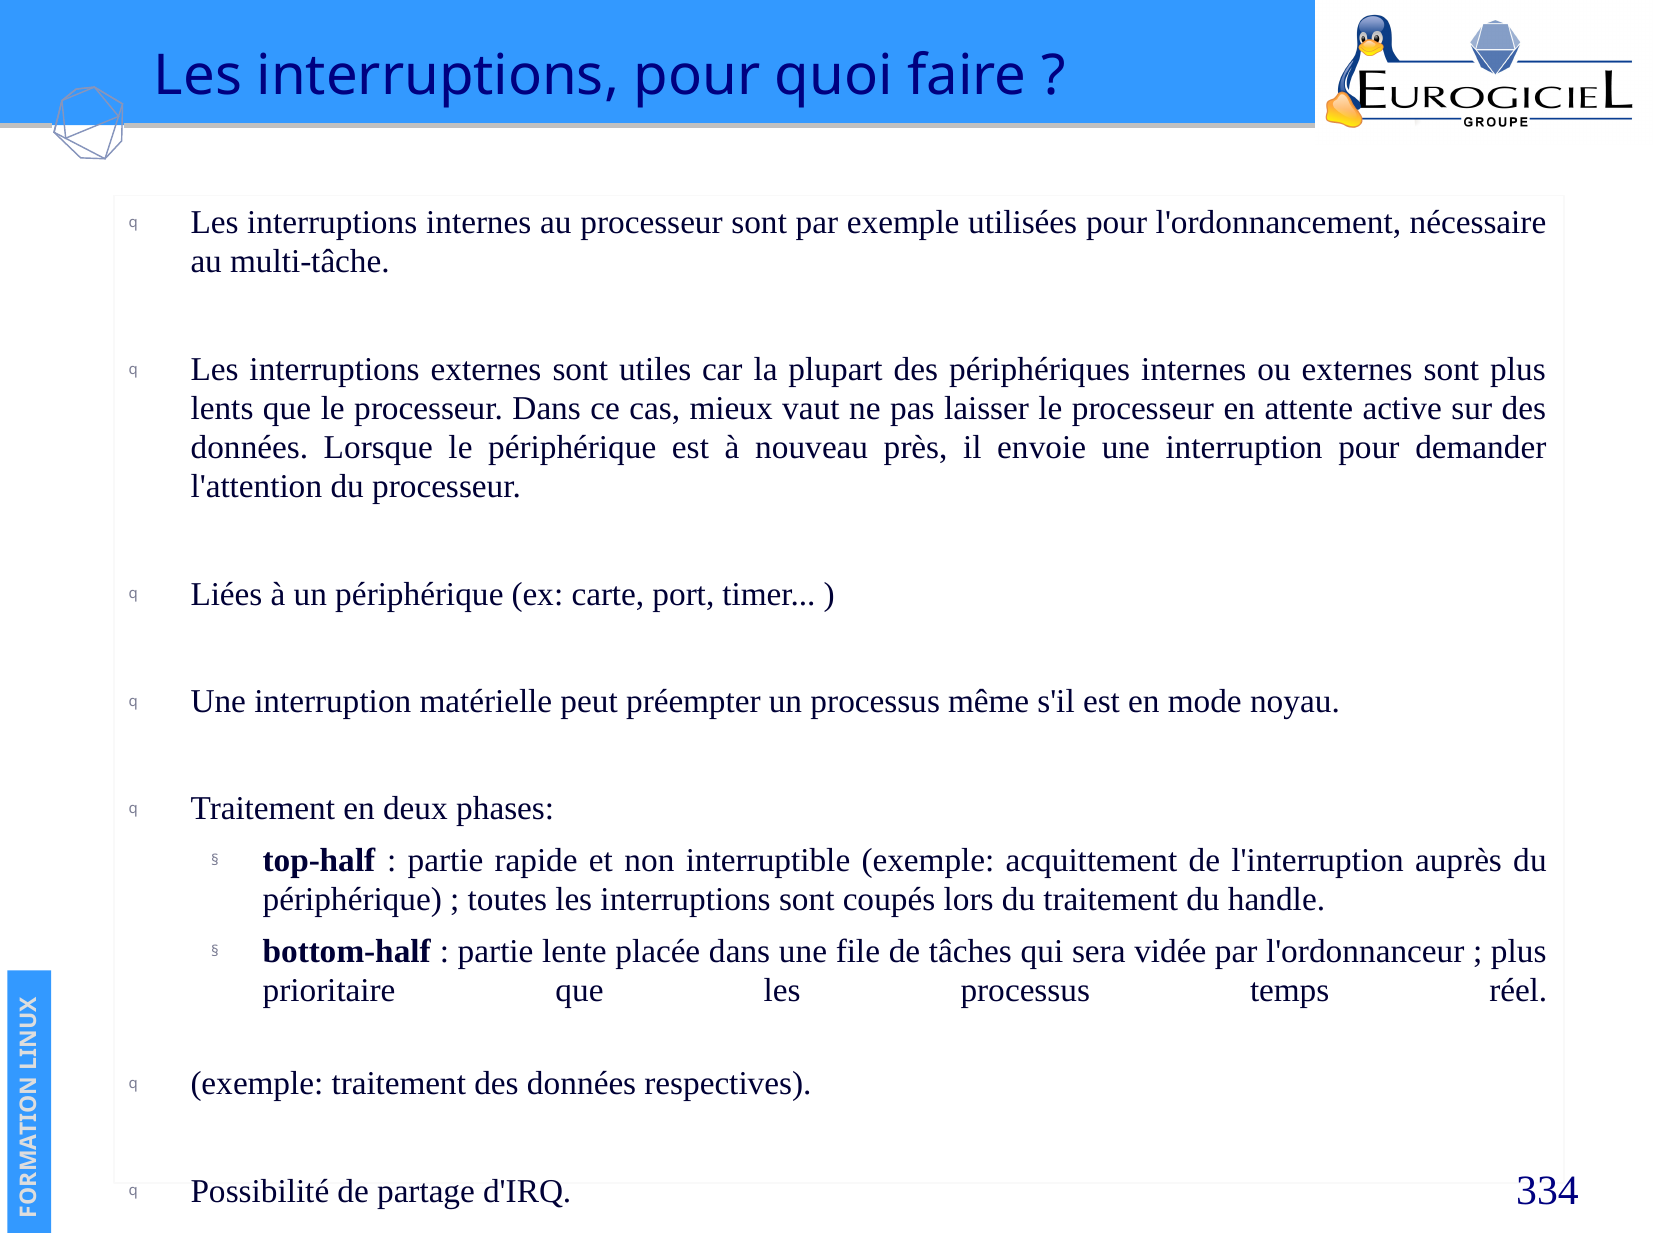

# Les interruptions, pour quoi faire ?
Les interruptions internes au processeur sont par exemple utilisées pour l'ordonnancement, nécessaire au multi-tâche.
Les interruptions externes sont utiles car la plupart des périphériques internes ou externes sont plus lents que le processeur. Dans ce cas, mieux vaut ne pas laisser le processeur en attente active sur des données. Lorsque le périphérique est à nouveau près, il envoie une interruption pour demander l'attention du processeur.
Liées à un périphérique (ex: carte, port, timer... )
Une interruption matérielle peut préempter un processus même s'il est en mode noyau.
Traitement en deux phases:
top-half : partie rapide et non interruptible (exemple: acquittement de l'interruption auprès du périphérique) ; toutes les interruptions sont coupés lors du traitement du handle.
bottom-half : partie lente placée dans une file de tâches qui sera vidée par l'ordonnanceur ; plus prioritaire que les processus temps réel.
(exemple: traitement des données respectives).
Possibilité de partage d'IRQ.